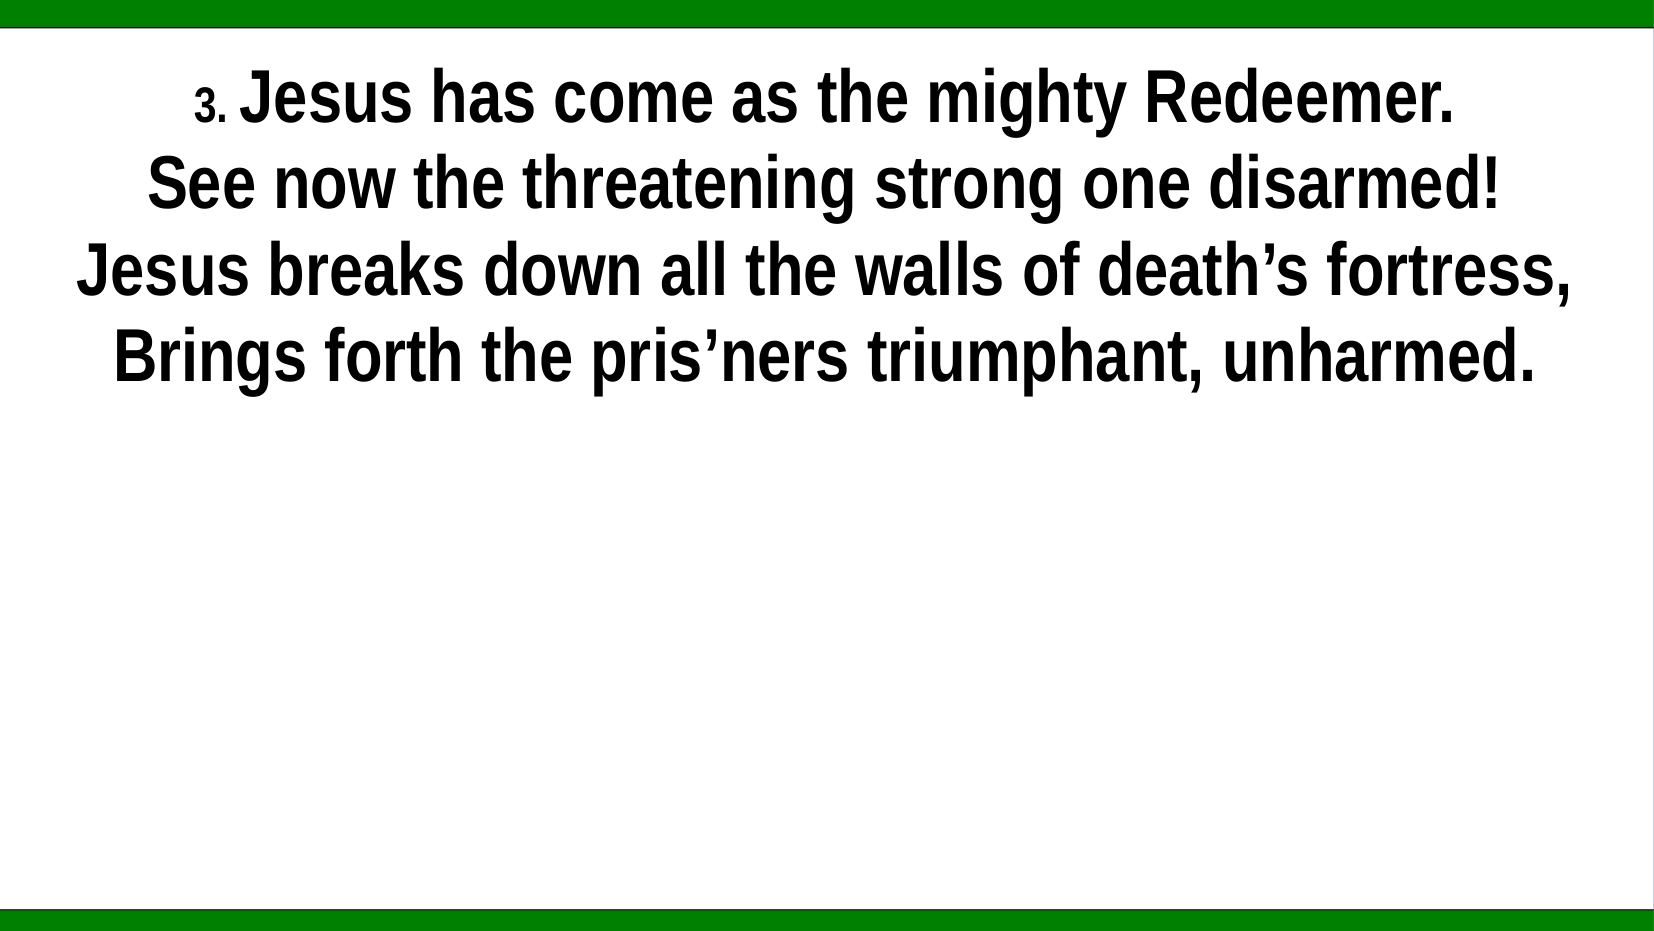

3. Jesus has come as the mighty Redeemer.
See now the threatening strong one disarmed!
Jesus breaks down all the walls of death’s fortress,
Brings forth the pris’ners triumphant, unharmed.